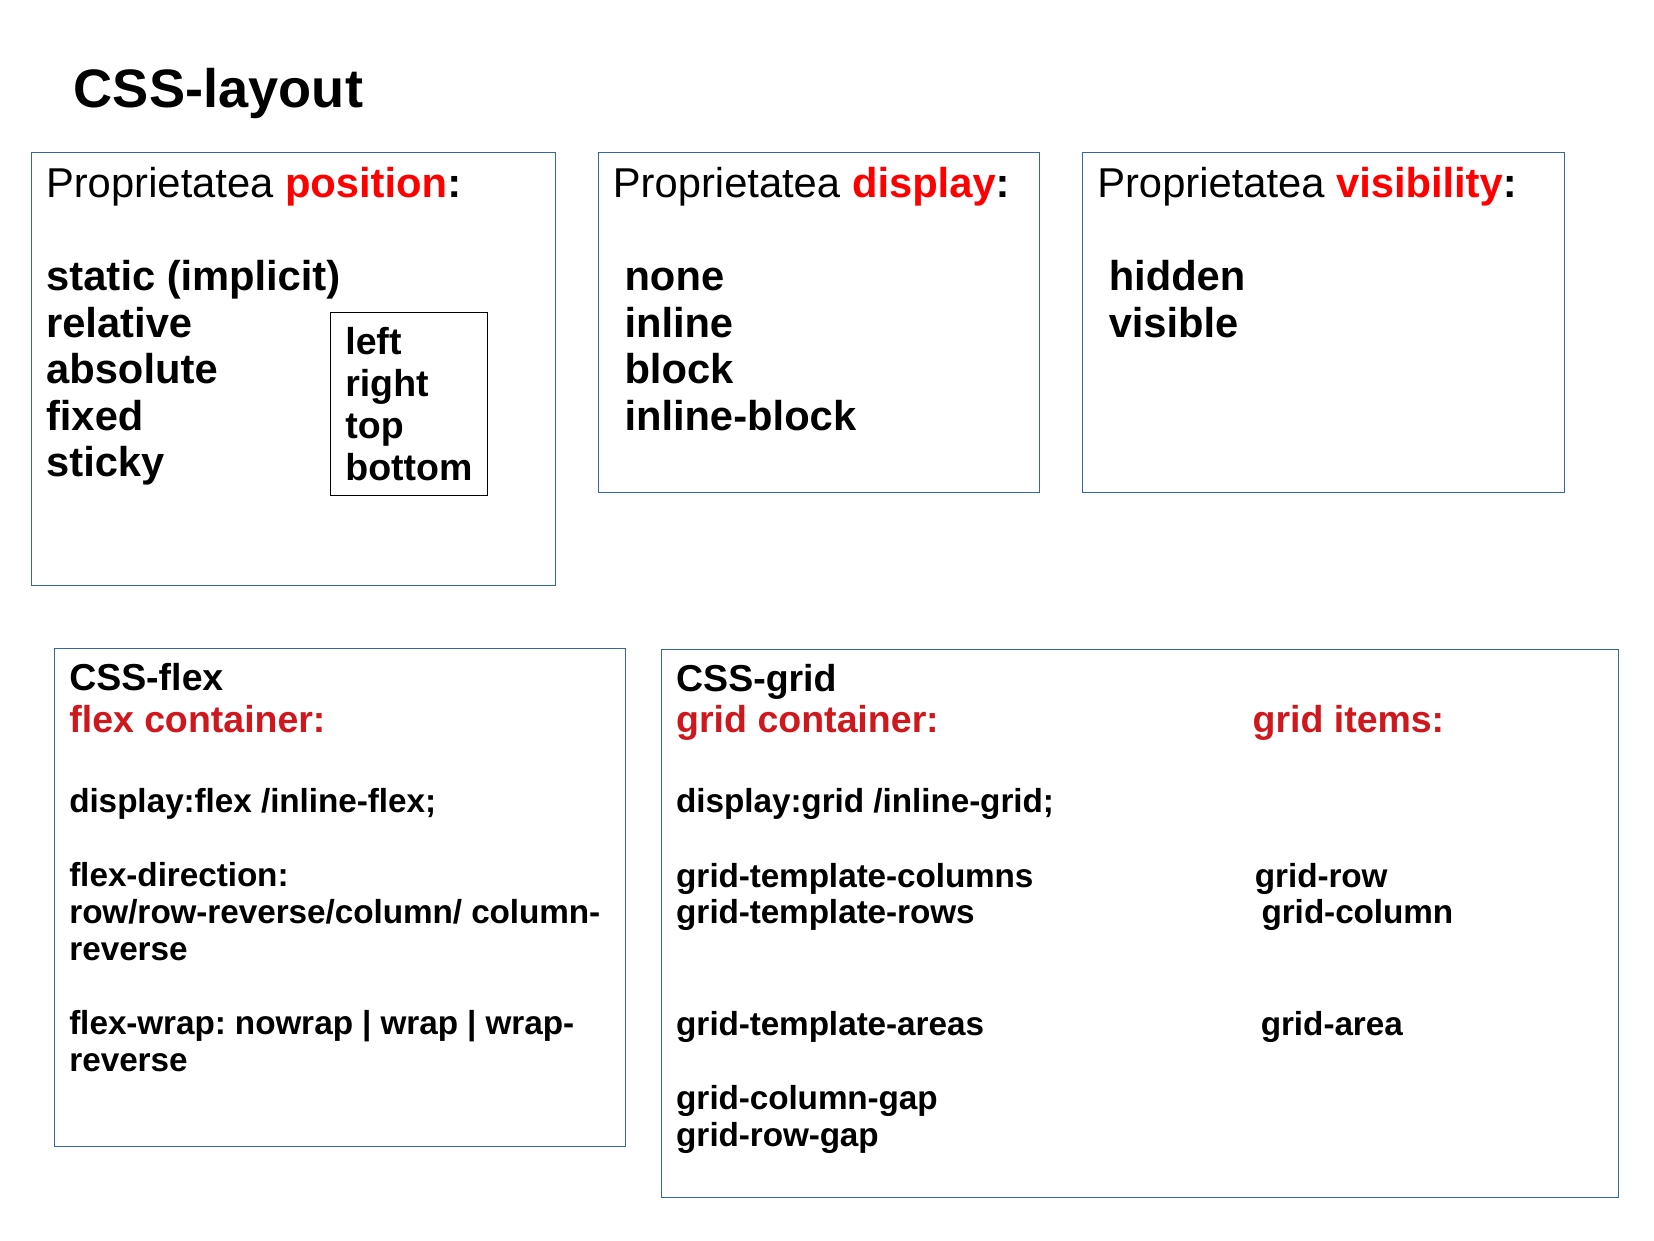

CSS-layout
Proprietatea position:
static (implicit)
relative
absolute
fixed
sticky
Proprietatea display:
 none
 inline
 block
 inline-block
Proprietatea visibility:
 hidden
 visible
left
right
top
bottom
CSS-flex
flex container:
display:flex /inline-flex;
flex-direction: row/row-reverse/column/ column-reverse
flex-wrap: nowrap | wrap | wrap-reverse
CSS-grid
grid container: grid items:
display:grid /inline-grid;
grid-template-columns grid-row
grid-template-rows grid-column
grid-template-areas grid-area
grid-column-gap
grid-row-gap